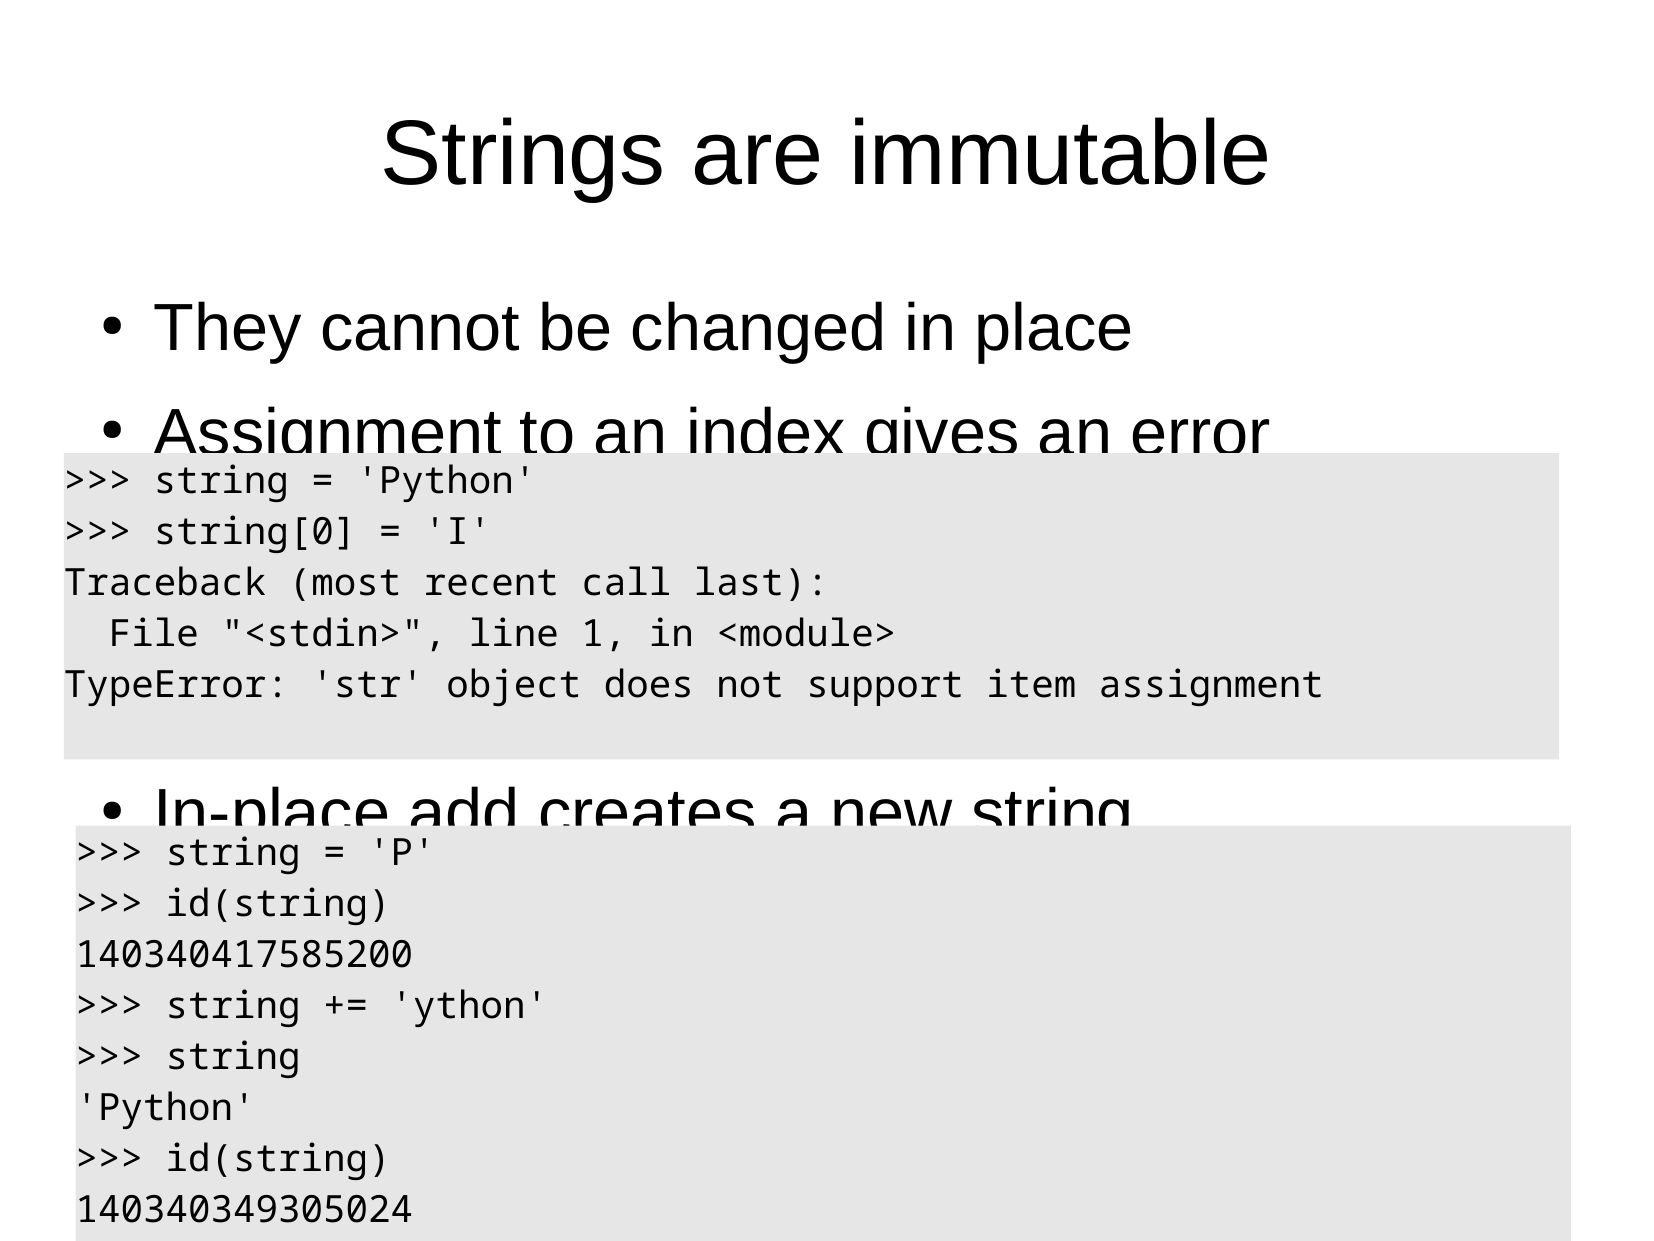

# Strings are immutable
They cannot be changed in place
Assignment to an index gives an error
>>> string = 'Python'
>>> string[0] = 'I'
Traceback (most recent call last):
 File "<stdin>", line 1, in <module>
TypeError: 'str' object does not support item assignment
In-place add creates a new string
>>> string = 'P'
>>> id(string)
140340417585200
>>> string += 'ython'
>>> string
'Python'
>>> id(string)
140340349305024